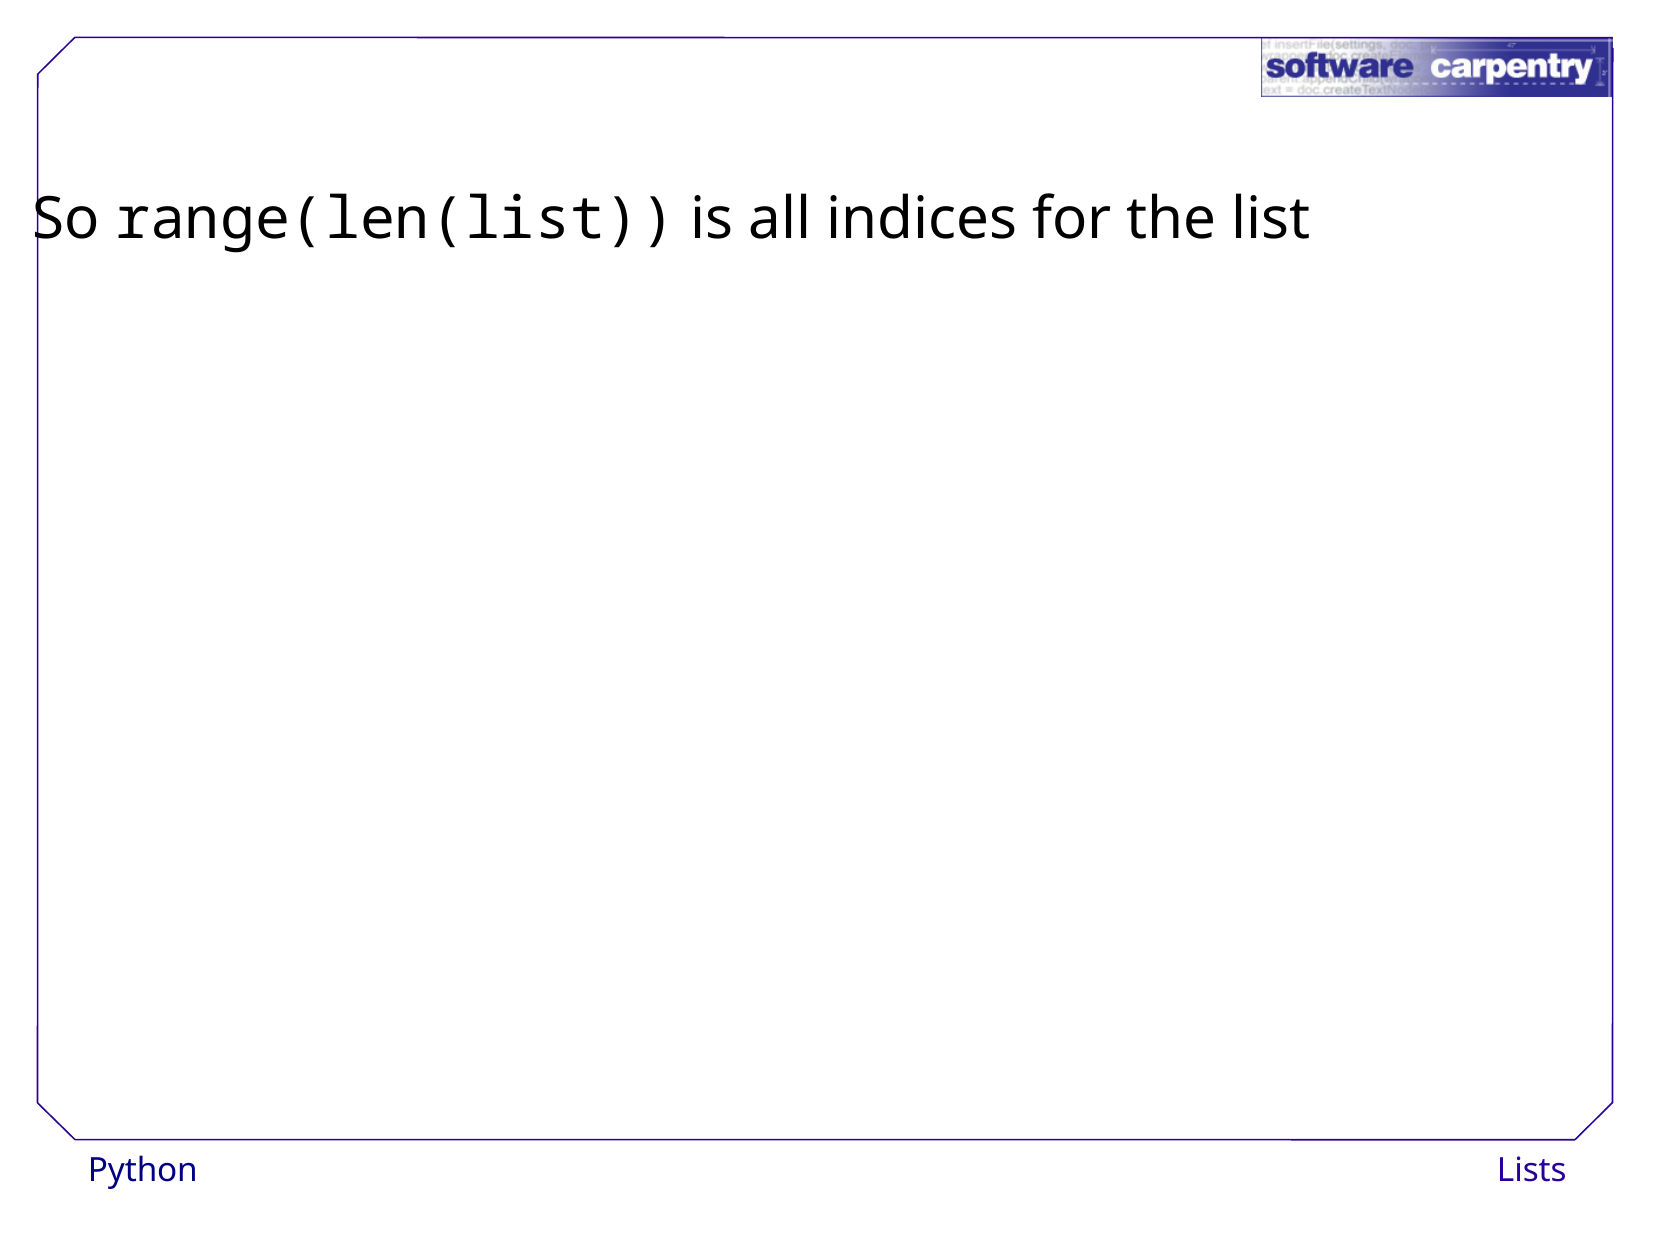

So range(len(list)) is all indices for the list